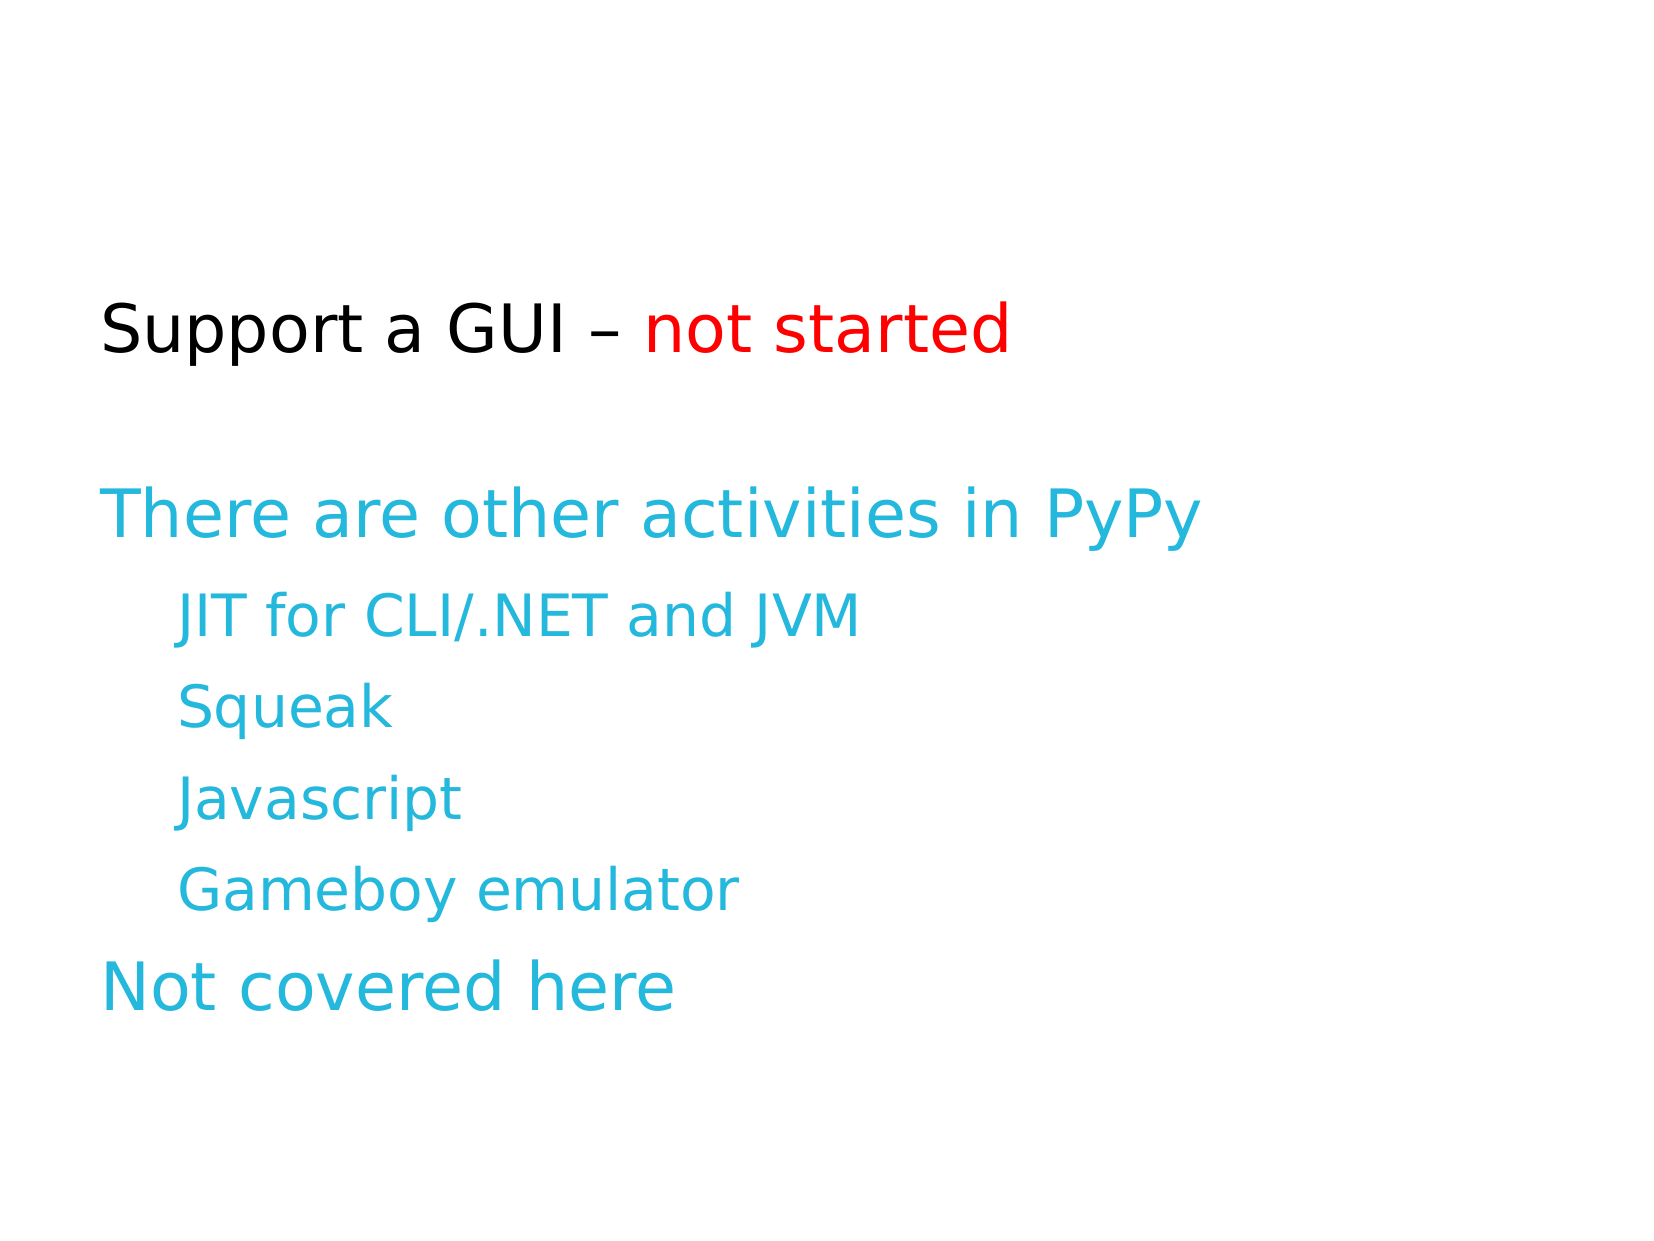

#
Support a GUI – not started
There are other activities in PyPy
JIT for CLI/.NET and JVM
Squeak
Javascript
Gameboy emulator
Not covered here